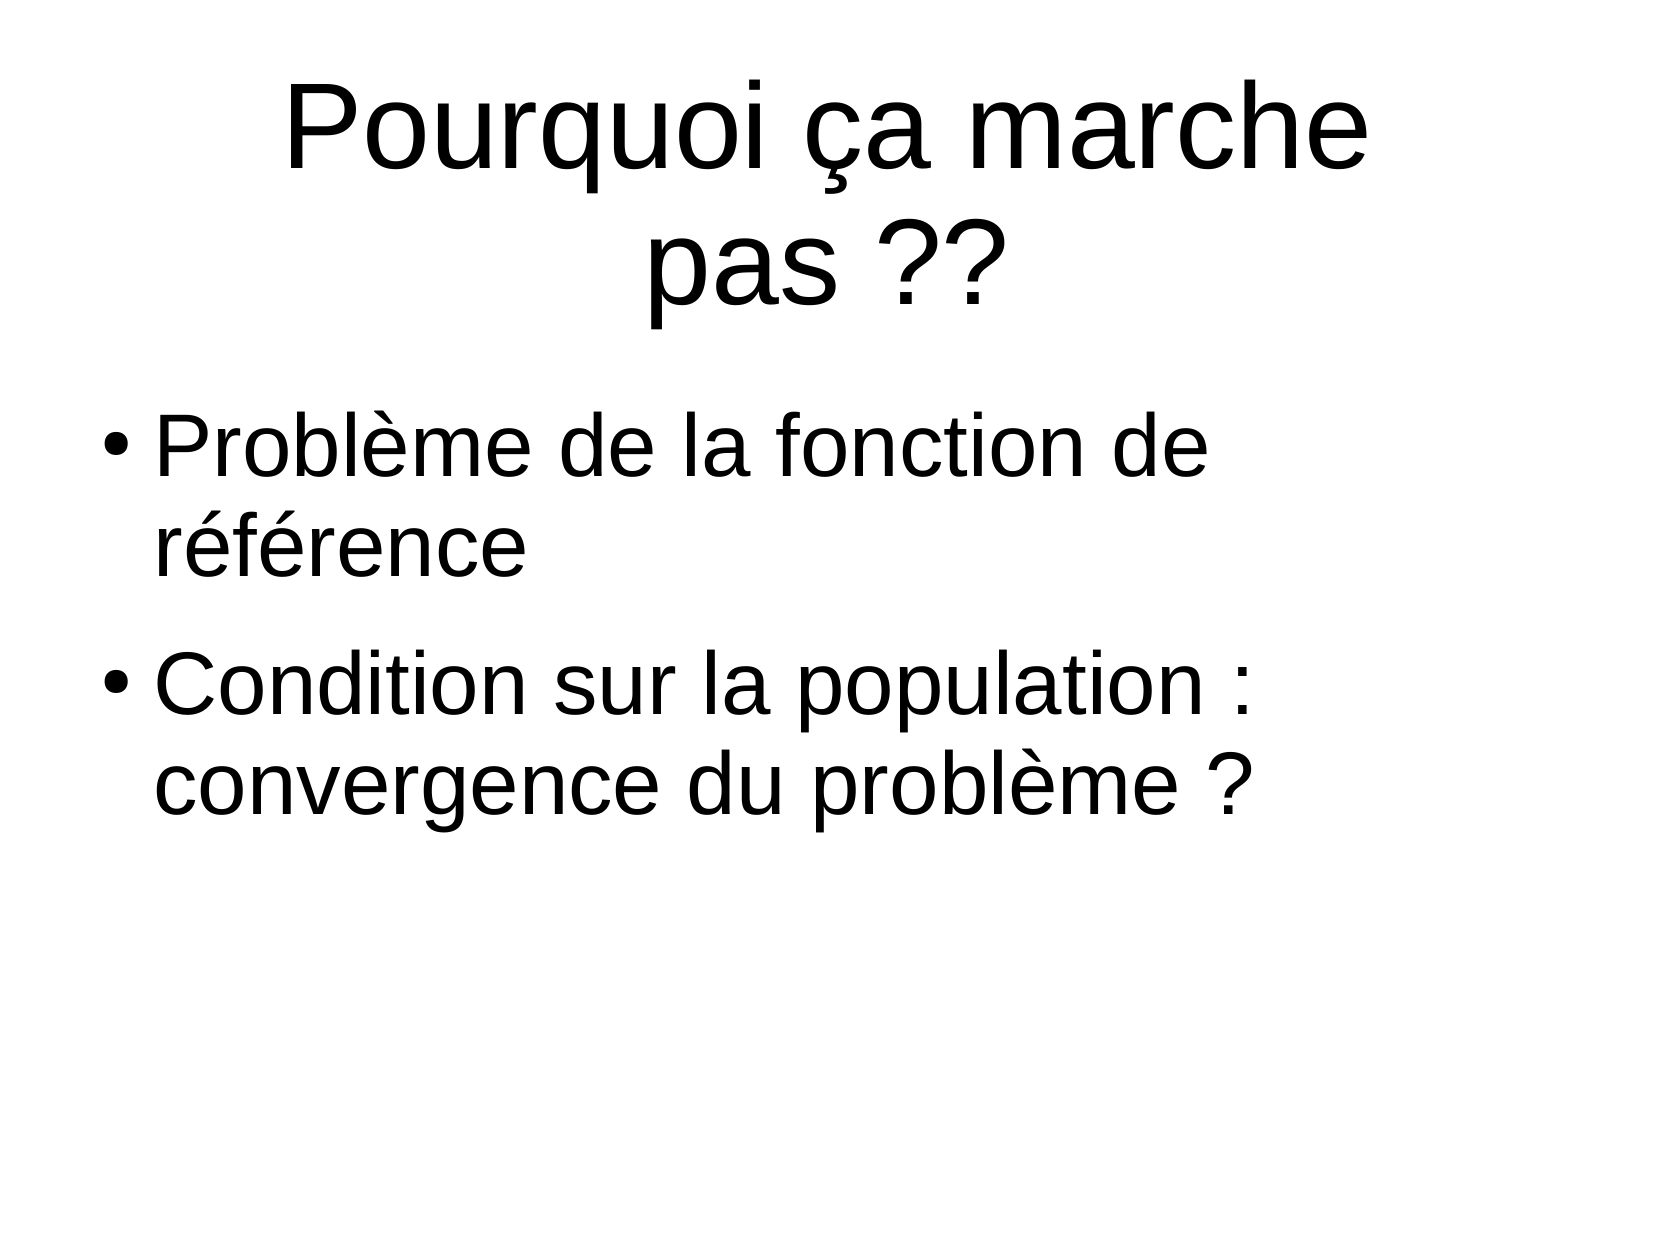

# Pourquoi ça marche pas ??
Problème de la fonction de référence
Condition sur la population : convergence du problème ?